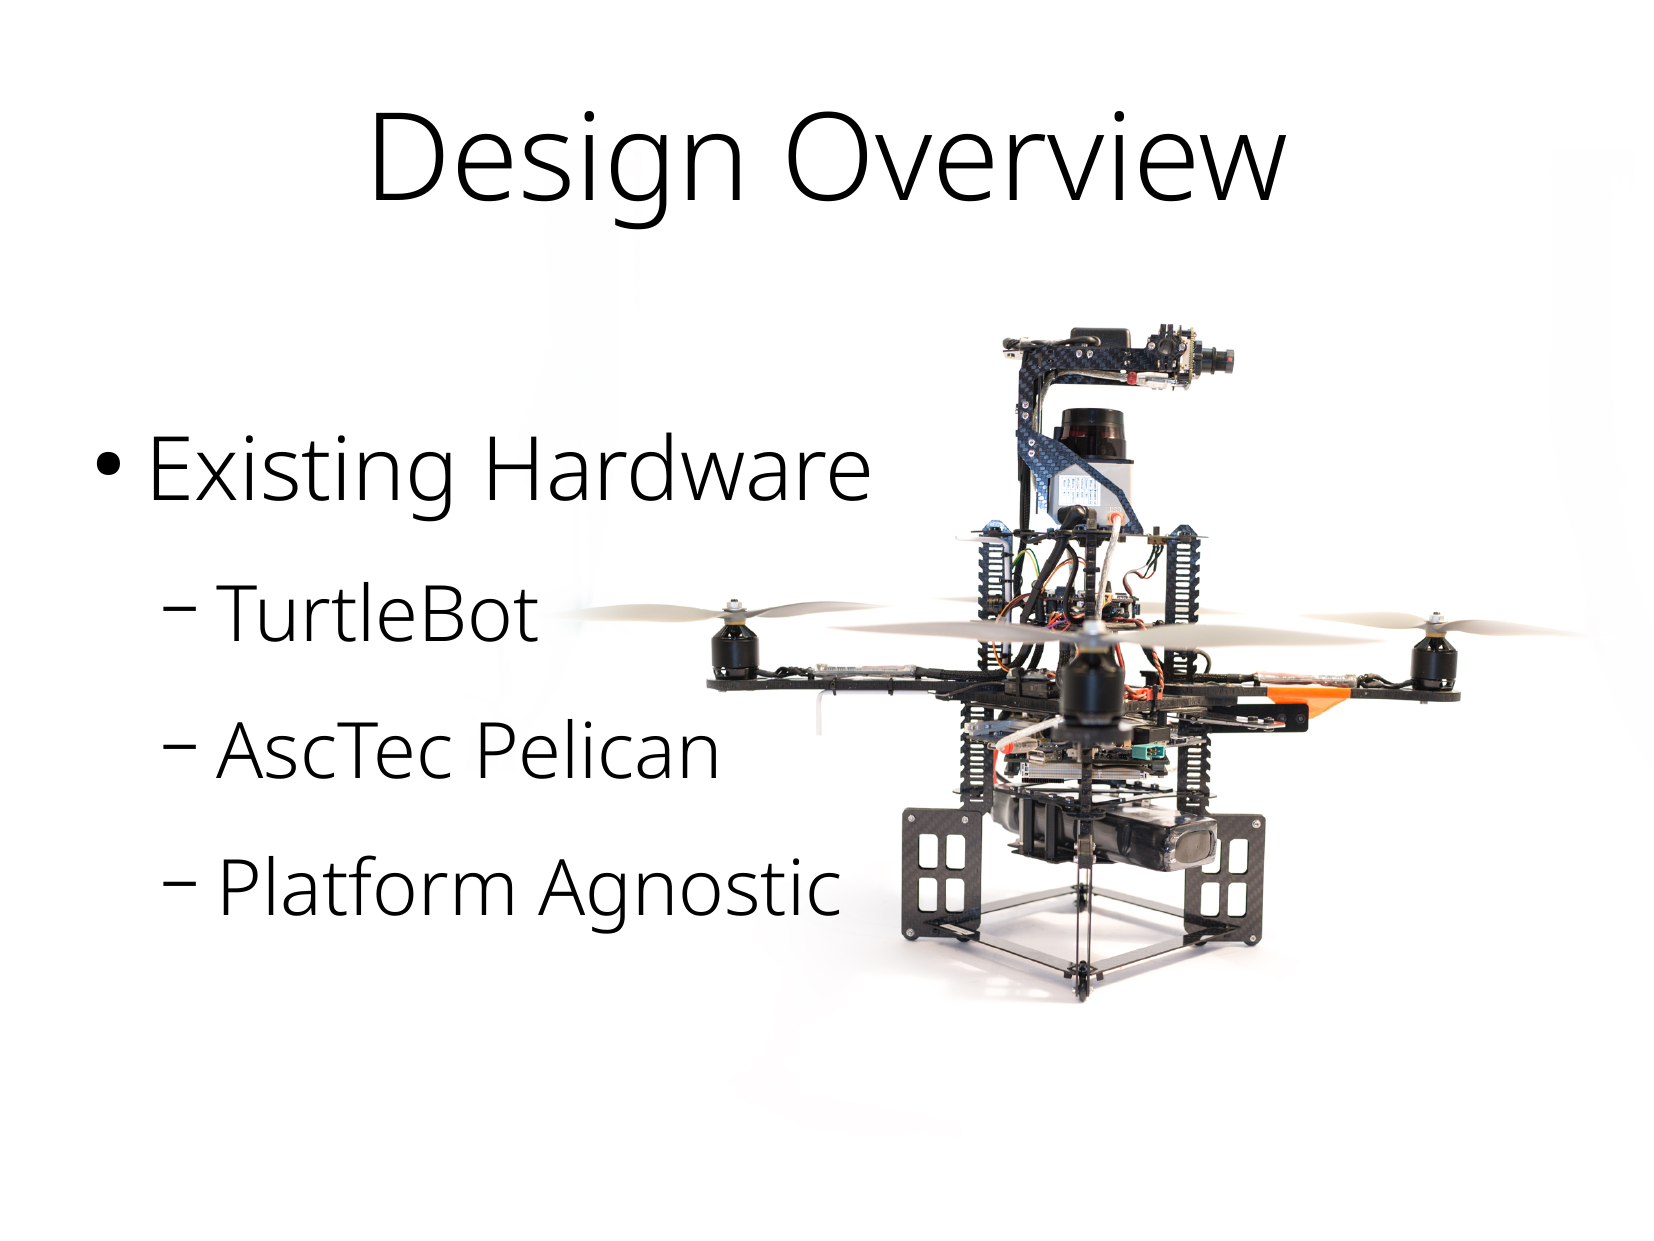

# Design Overview
Existing Hardware
TurtleBot
AscTec Pelican
Platform Agnostic